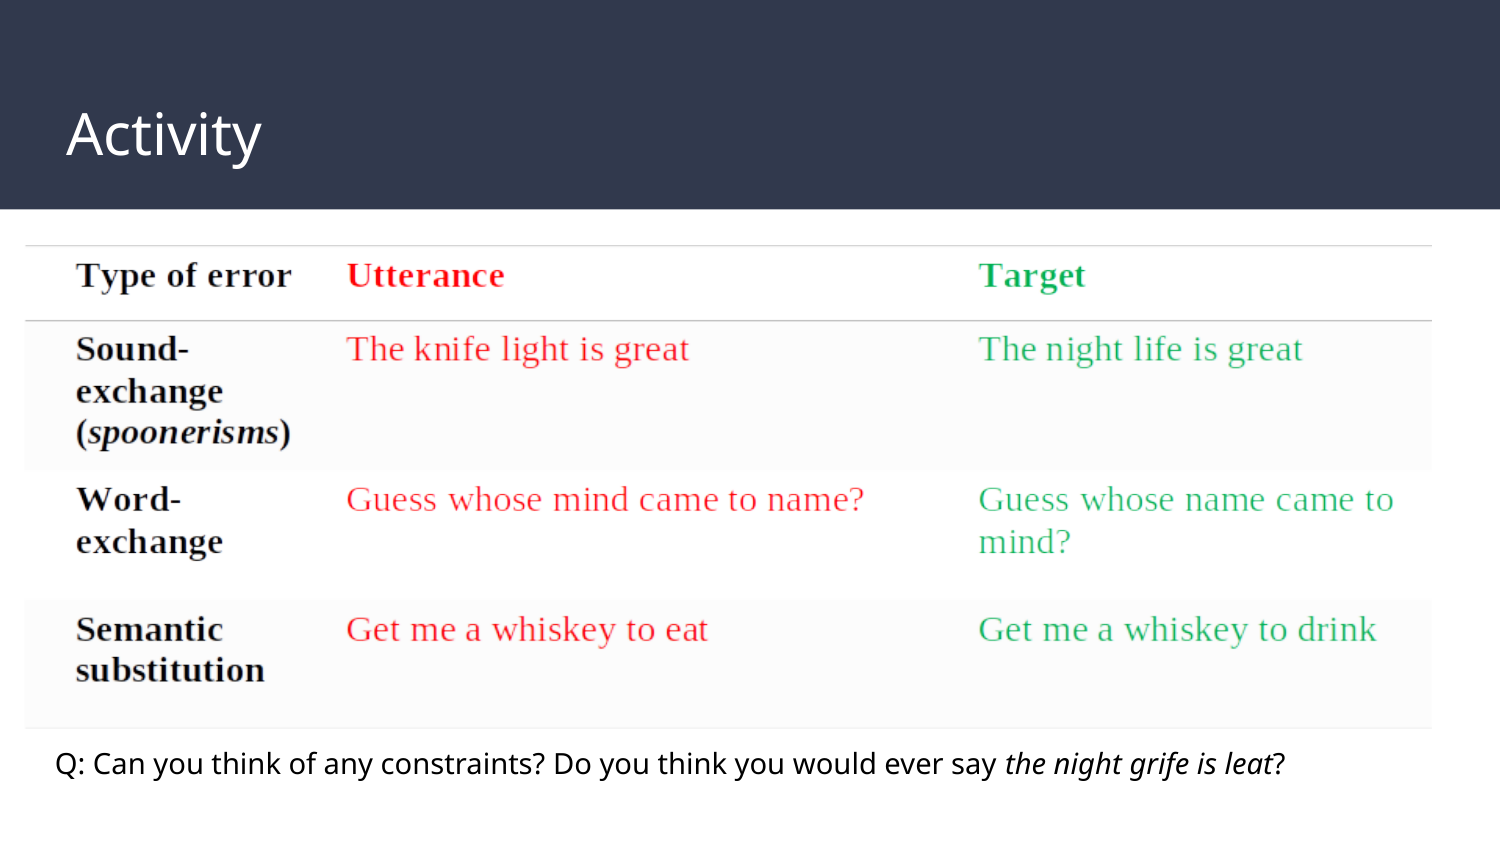

# Activity
Q: Can you think of any constraints? Do you think you would ever say the night grife is leat?